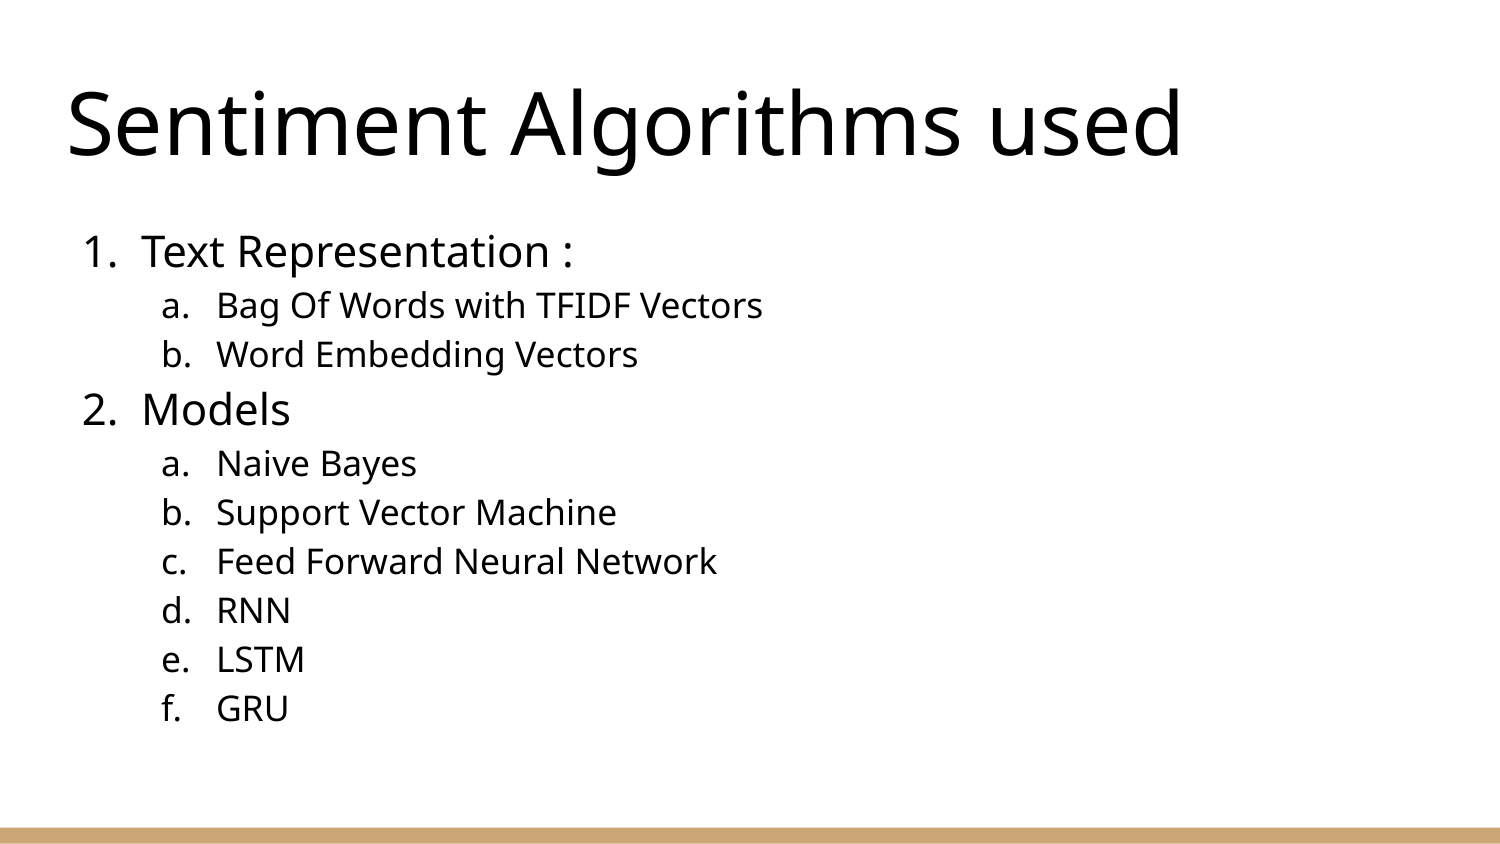

# Sentiment Algorithms used
Text Representation :
Bag Of Words with TFIDF Vectors
Word Embedding Vectors
Models
Naive Bayes
Support Vector Machine
Feed Forward Neural Network
RNN
LSTM
GRU